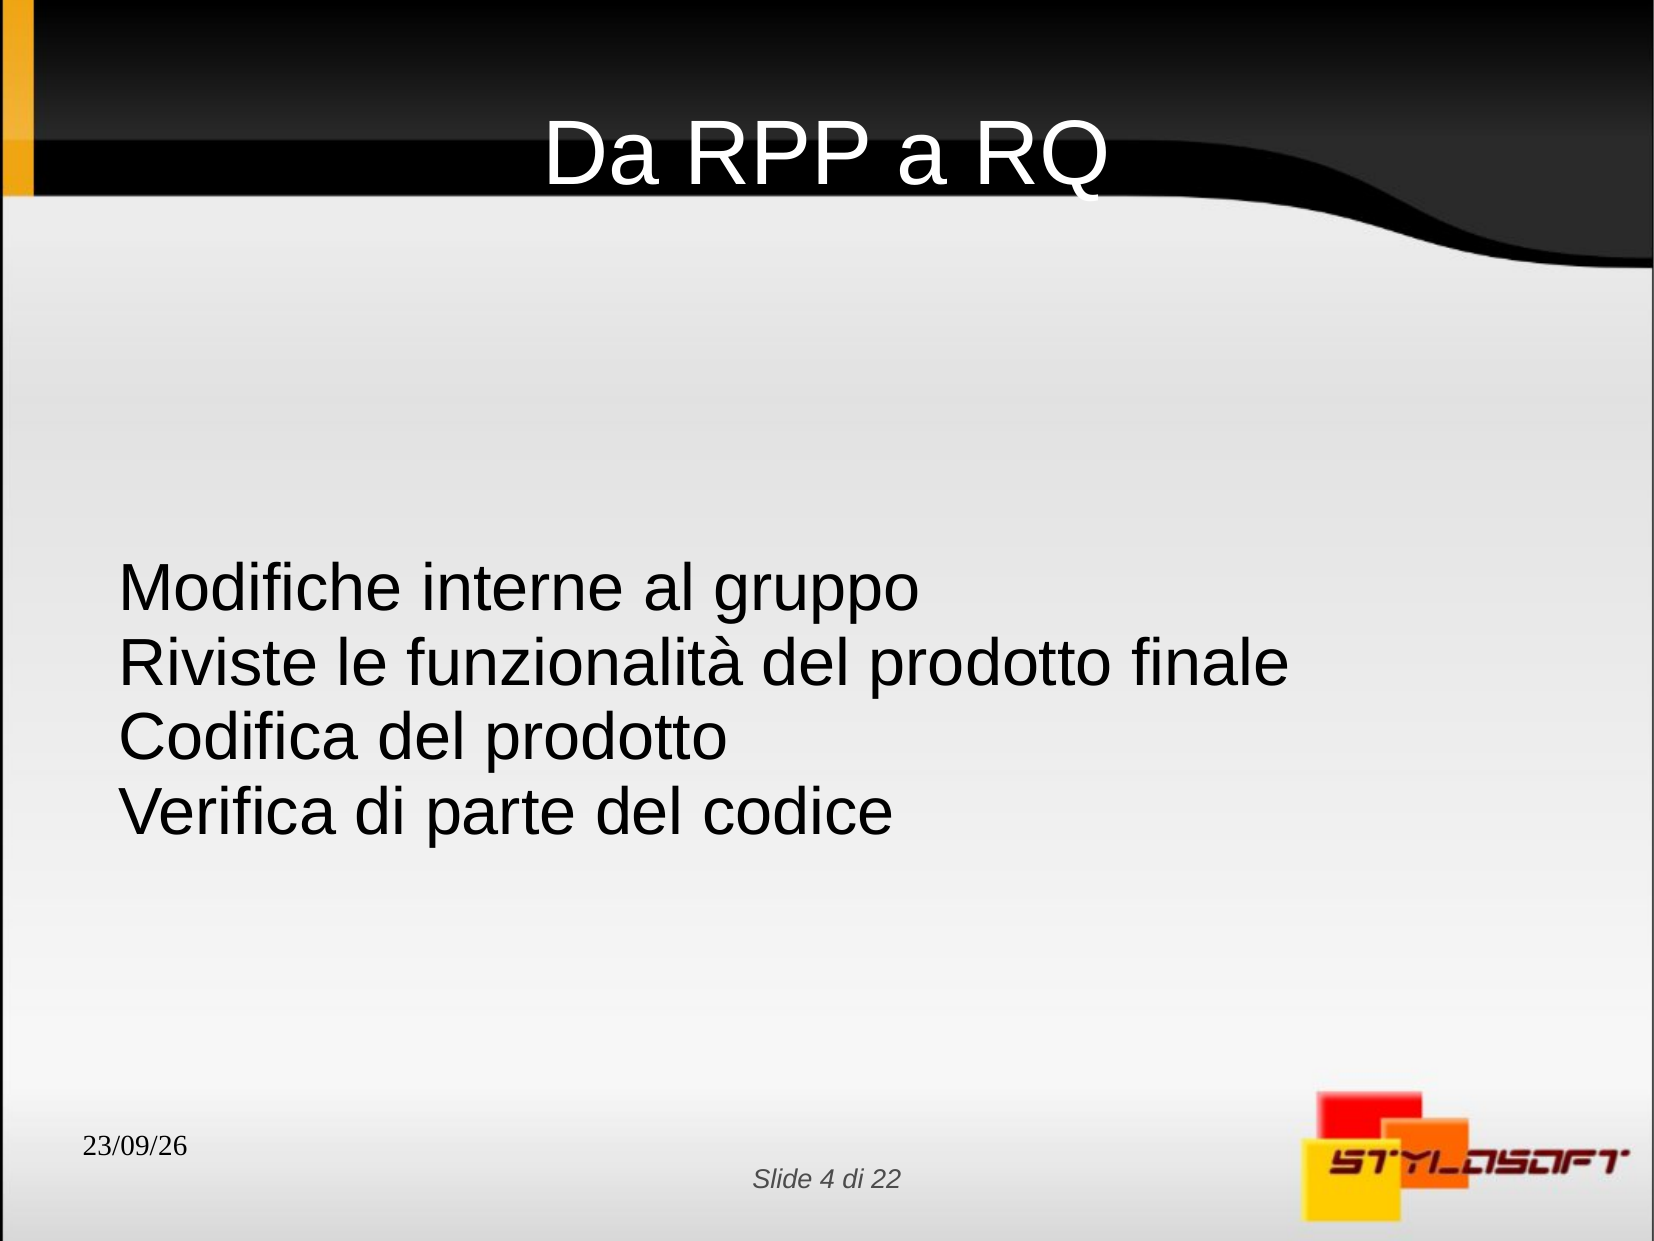

# Da RPP a RQ
Modifiche interne al gruppo
Riviste le funzionalità del prodotto finale
Codifica del prodotto
Verifica di parte del codice
Slide di 22